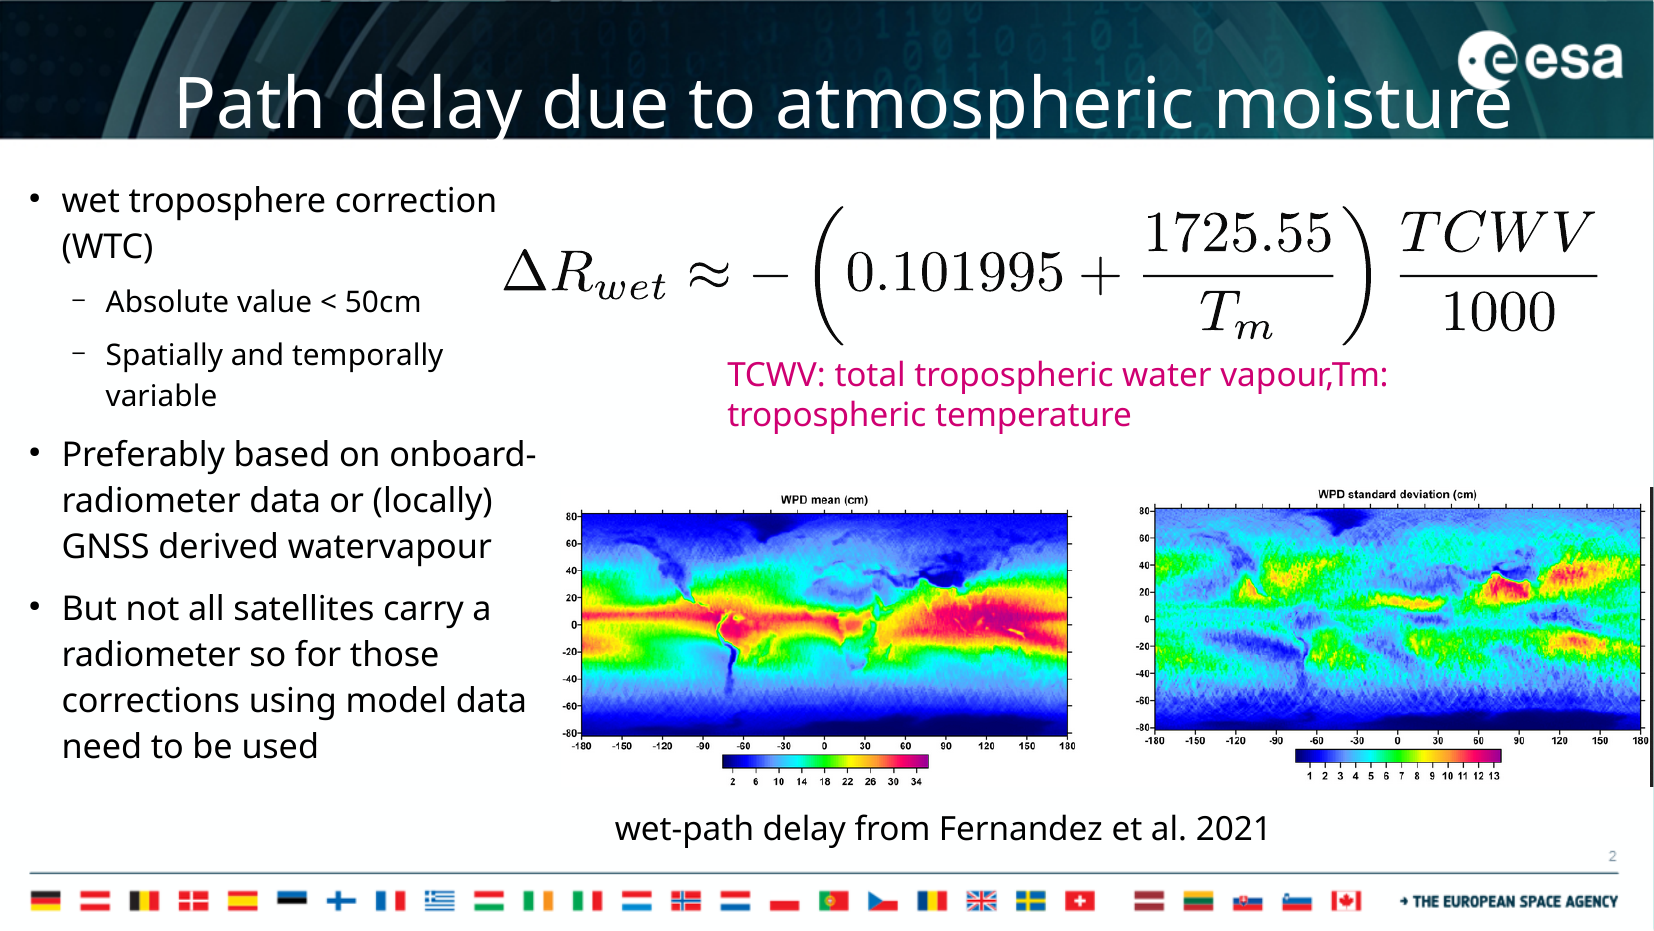

# Path delay due to atmospheric moisture
wet troposphere correction (WTC)
Absolute value < 50cm
Spatially and temporally variable
Preferably based on onboard-radiometer data or (locally) GNSS derived watervapour
But not all satellites carry a radiometer so for those corrections using model data need to be used
TCWV: total tropospheric water vapour,Tm: tropospheric temperature
wet-path delay from Fernandez et al. 2021